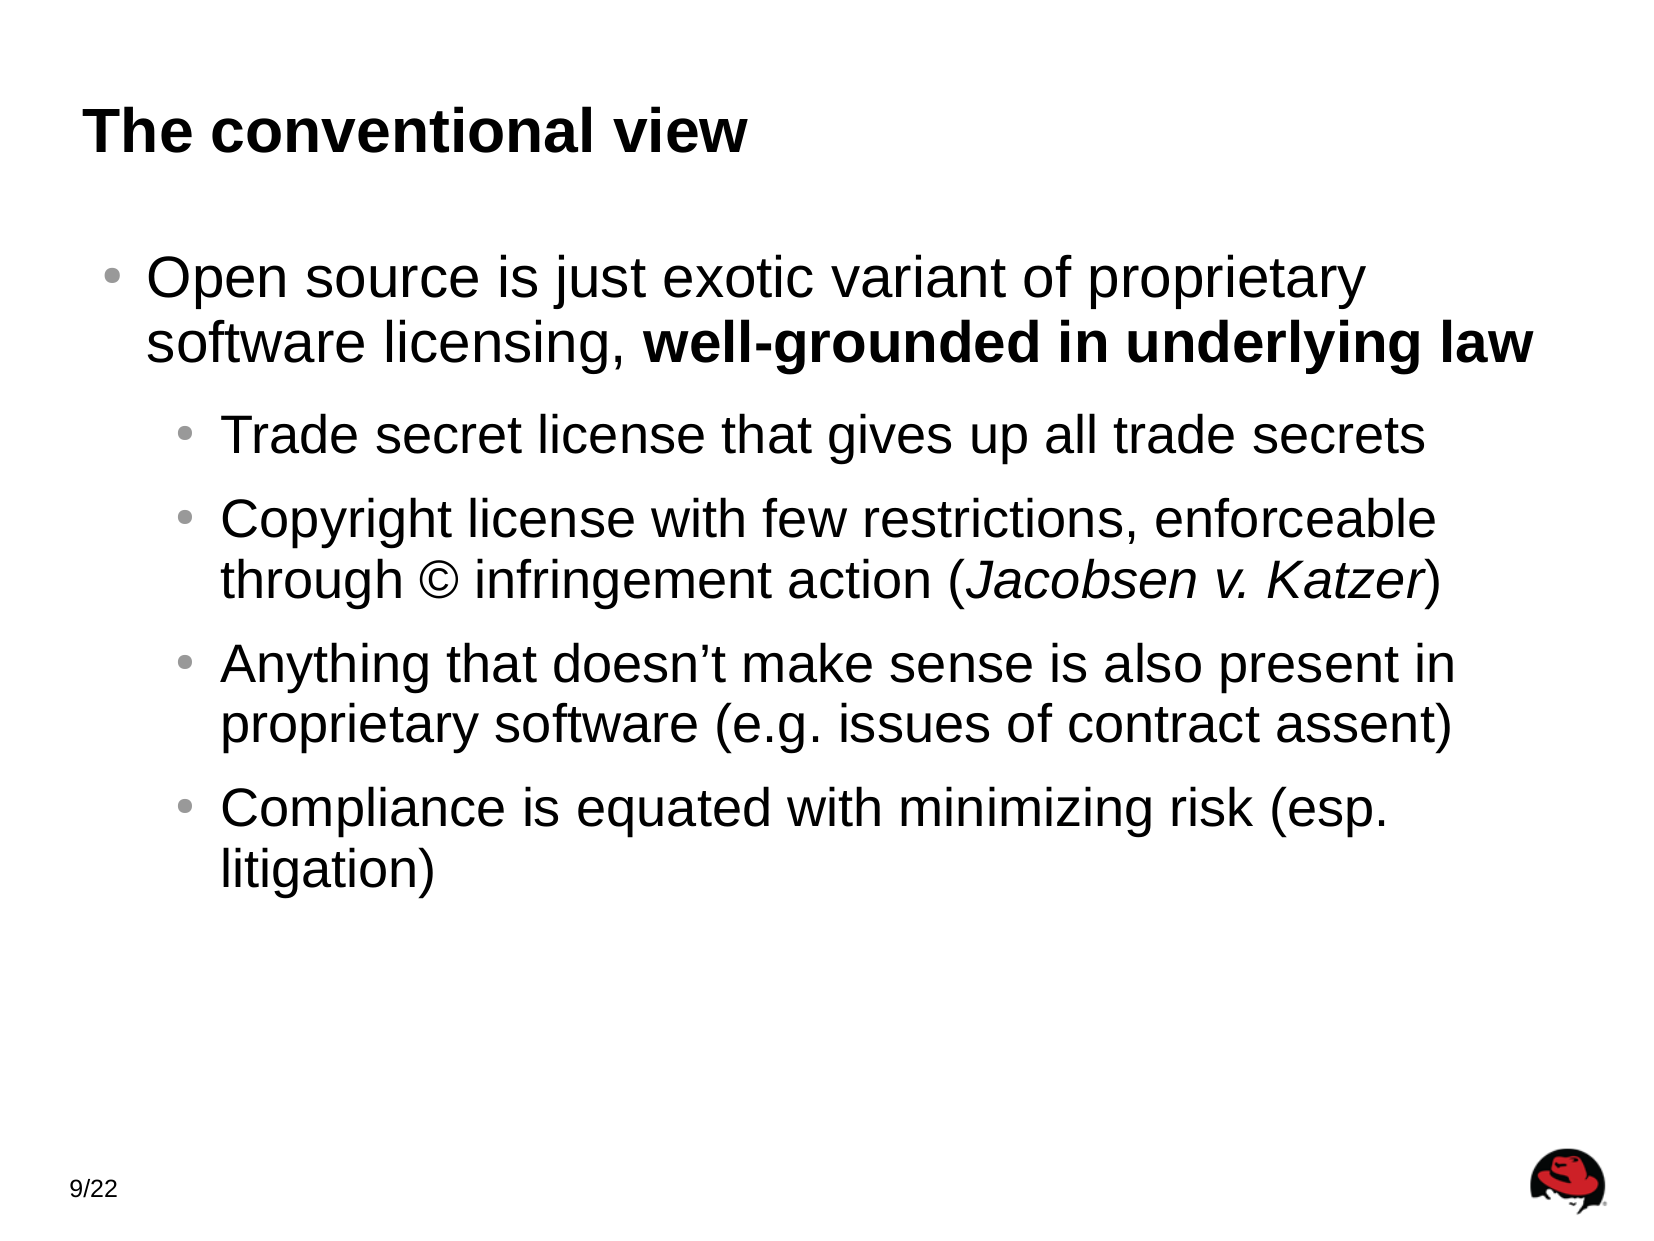

# The conventional view
Open source is just exotic variant of proprietary software licensing, well-grounded in underlying law
Trade secret license that gives up all trade secrets
Copyright license with few restrictions, enforceable through © infringement action (Jacobsen v. Katzer)
Anything that doesn’t make sense is also present in proprietary software (e.g. issues of contract assent)
Compliance is equated with minimizing risk (esp. litigation)